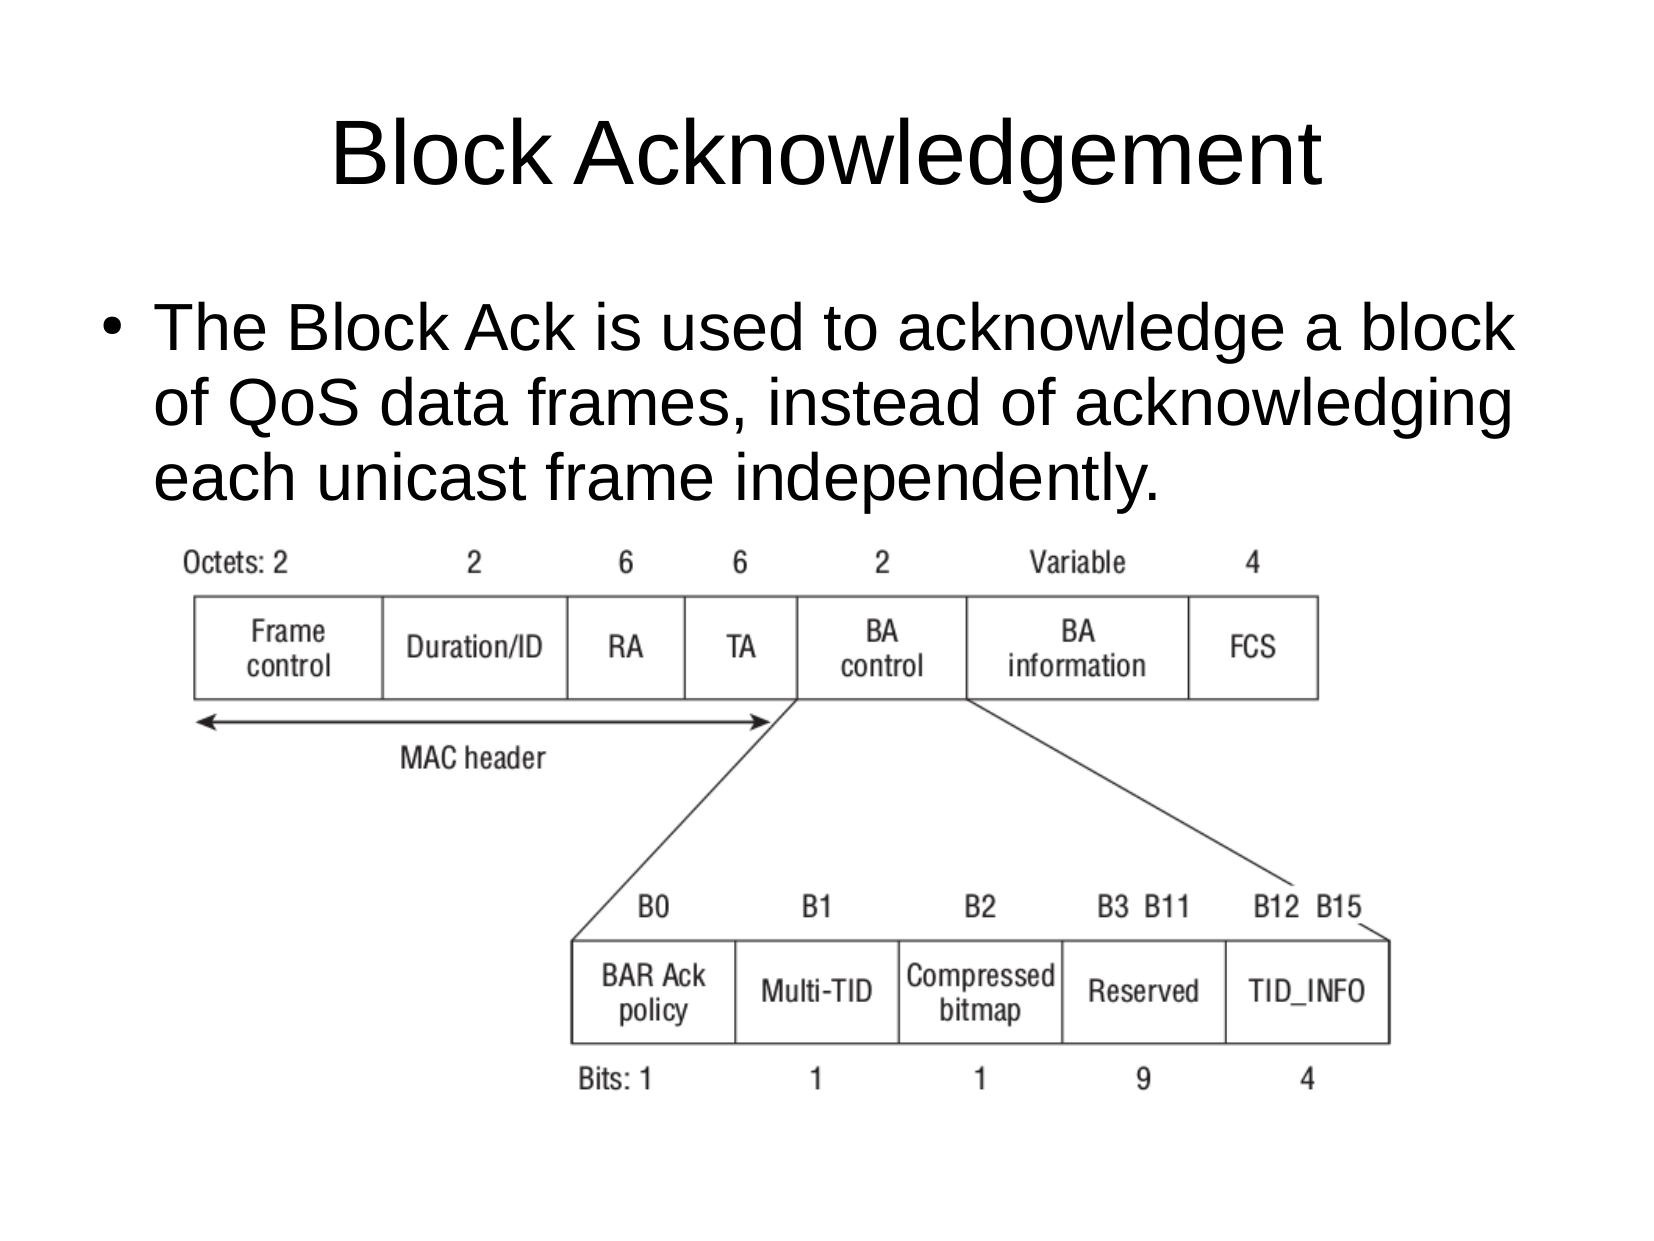

# Block Acknowledgement
The Block Ack is used to acknowledge a block of QoS data frames, instead of acknowledging each unicast frame independently.